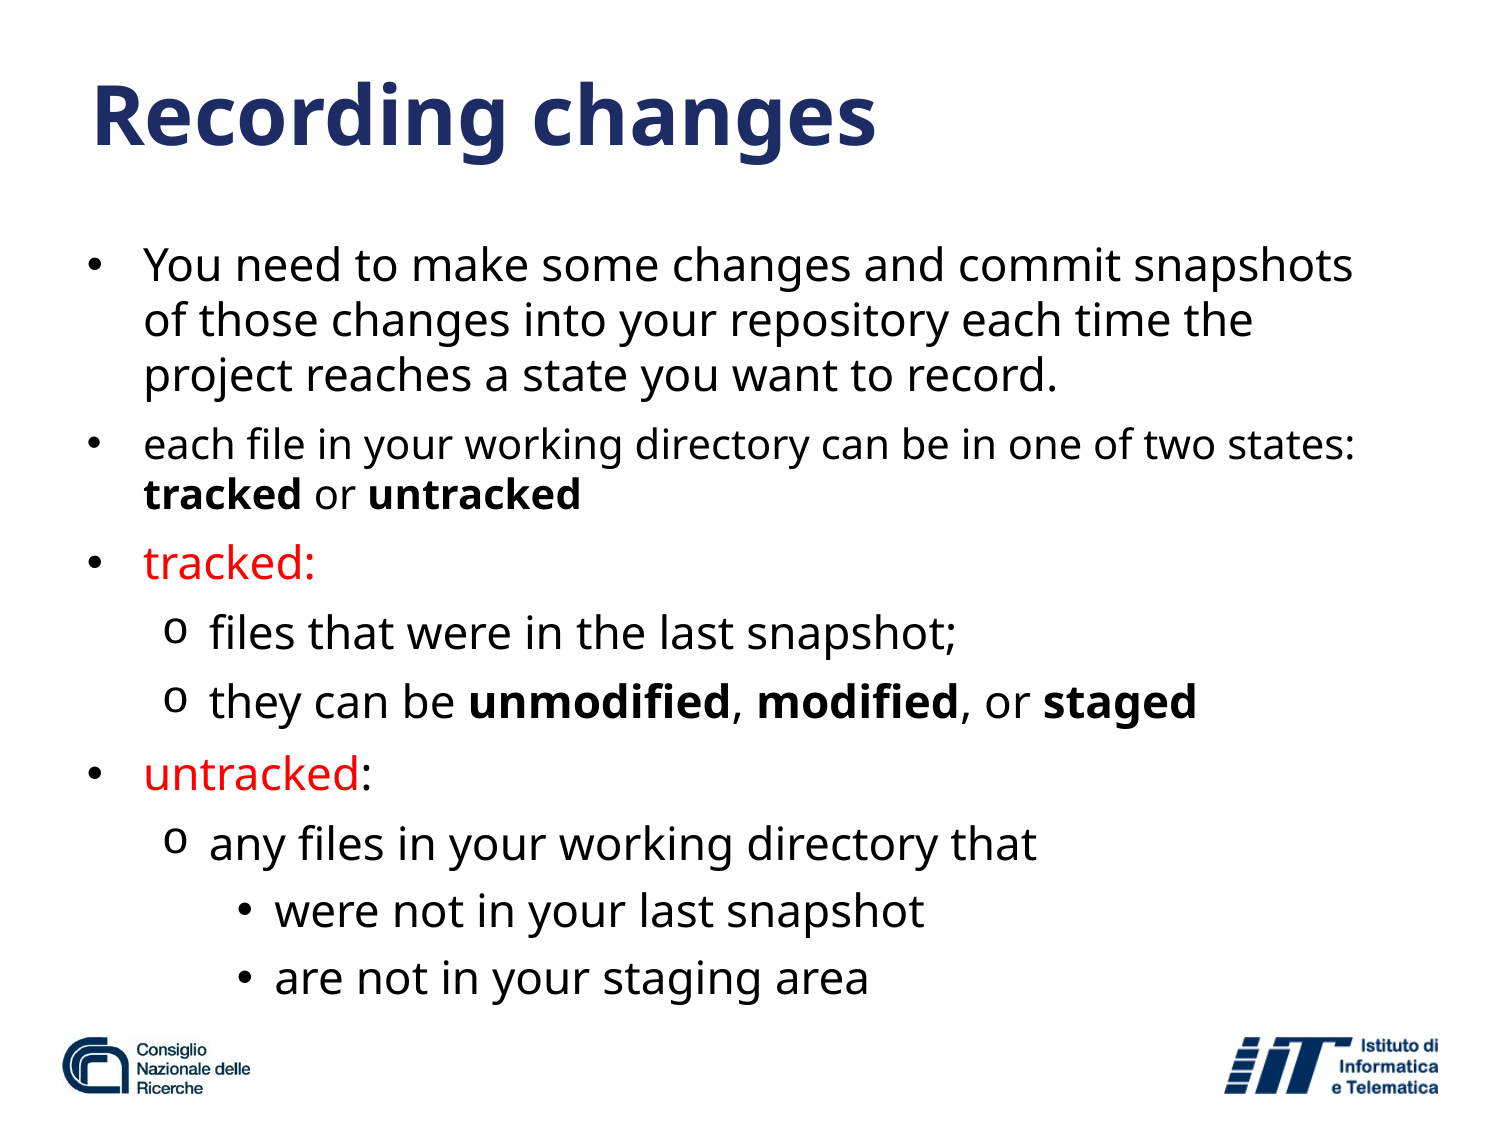

# Recording changes
You need to make some changes and commit snapshots of those changes into your repository each time the project reaches a state you want to record.
each file in your working directory can be in one of two states: tracked or untracked
tracked:
files that were in the last snapshot;
they can be unmodified, modified, or staged
untracked:
any files in your working directory that
were not in your last snapshot
are not in your staging area